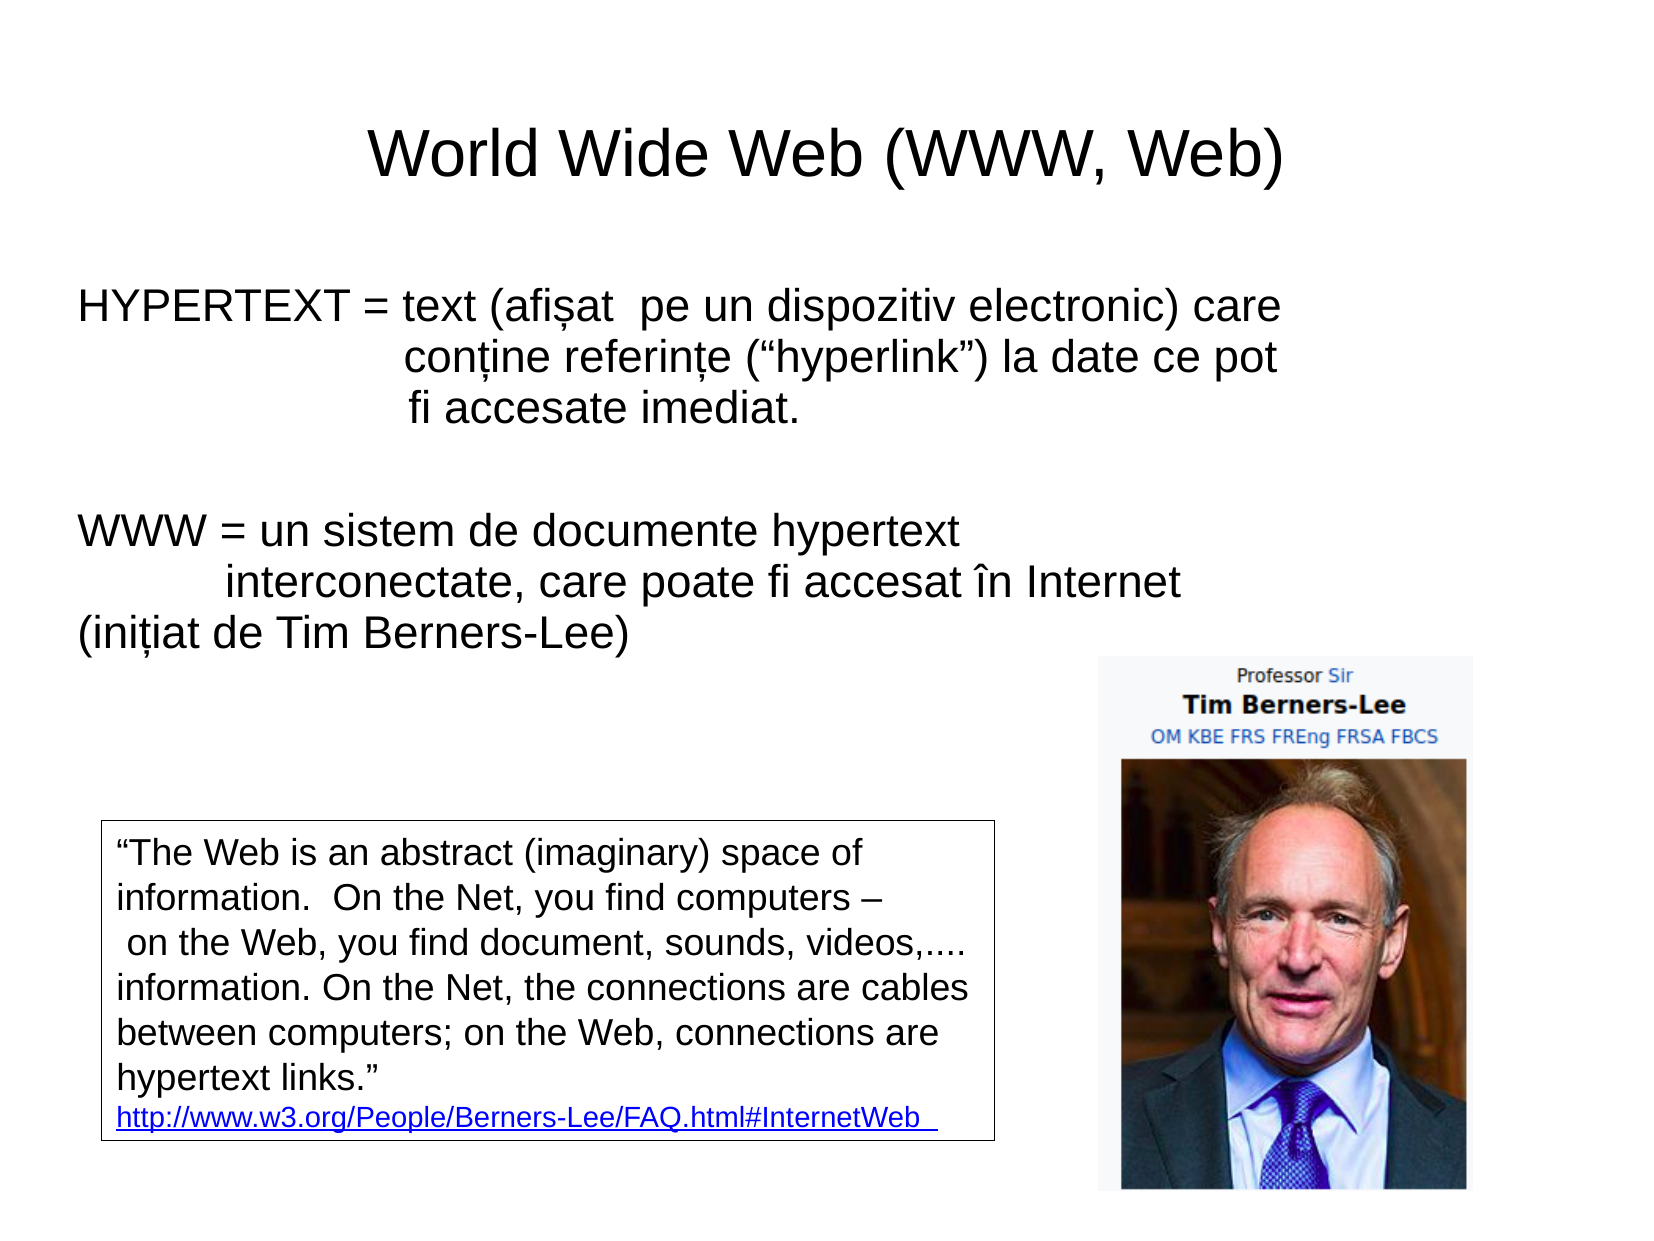

# World Wide Web (WWW, Web)
HYPERTEXT = text (afișat pe un dispozitiv electronic) care 		 conține referințe (“hyperlink”) la date ce pot fi accesate imediat.
WWW = un sistem de documente hypertext 			interconectate, care poate fi accesat în Internet 	 (inițiat de Tim Berners-Lee)
“The Web is an abstract (imaginary) space of
information. On the Net, you find computers –
 on the Web, you find document, sounds, videos,....
information. On the Net, the connections are cables
between computers; on the Web, connections are
hypertext links.”
http://www.w3.org/People/Berners-Lee/FAQ.html#InternetWeb